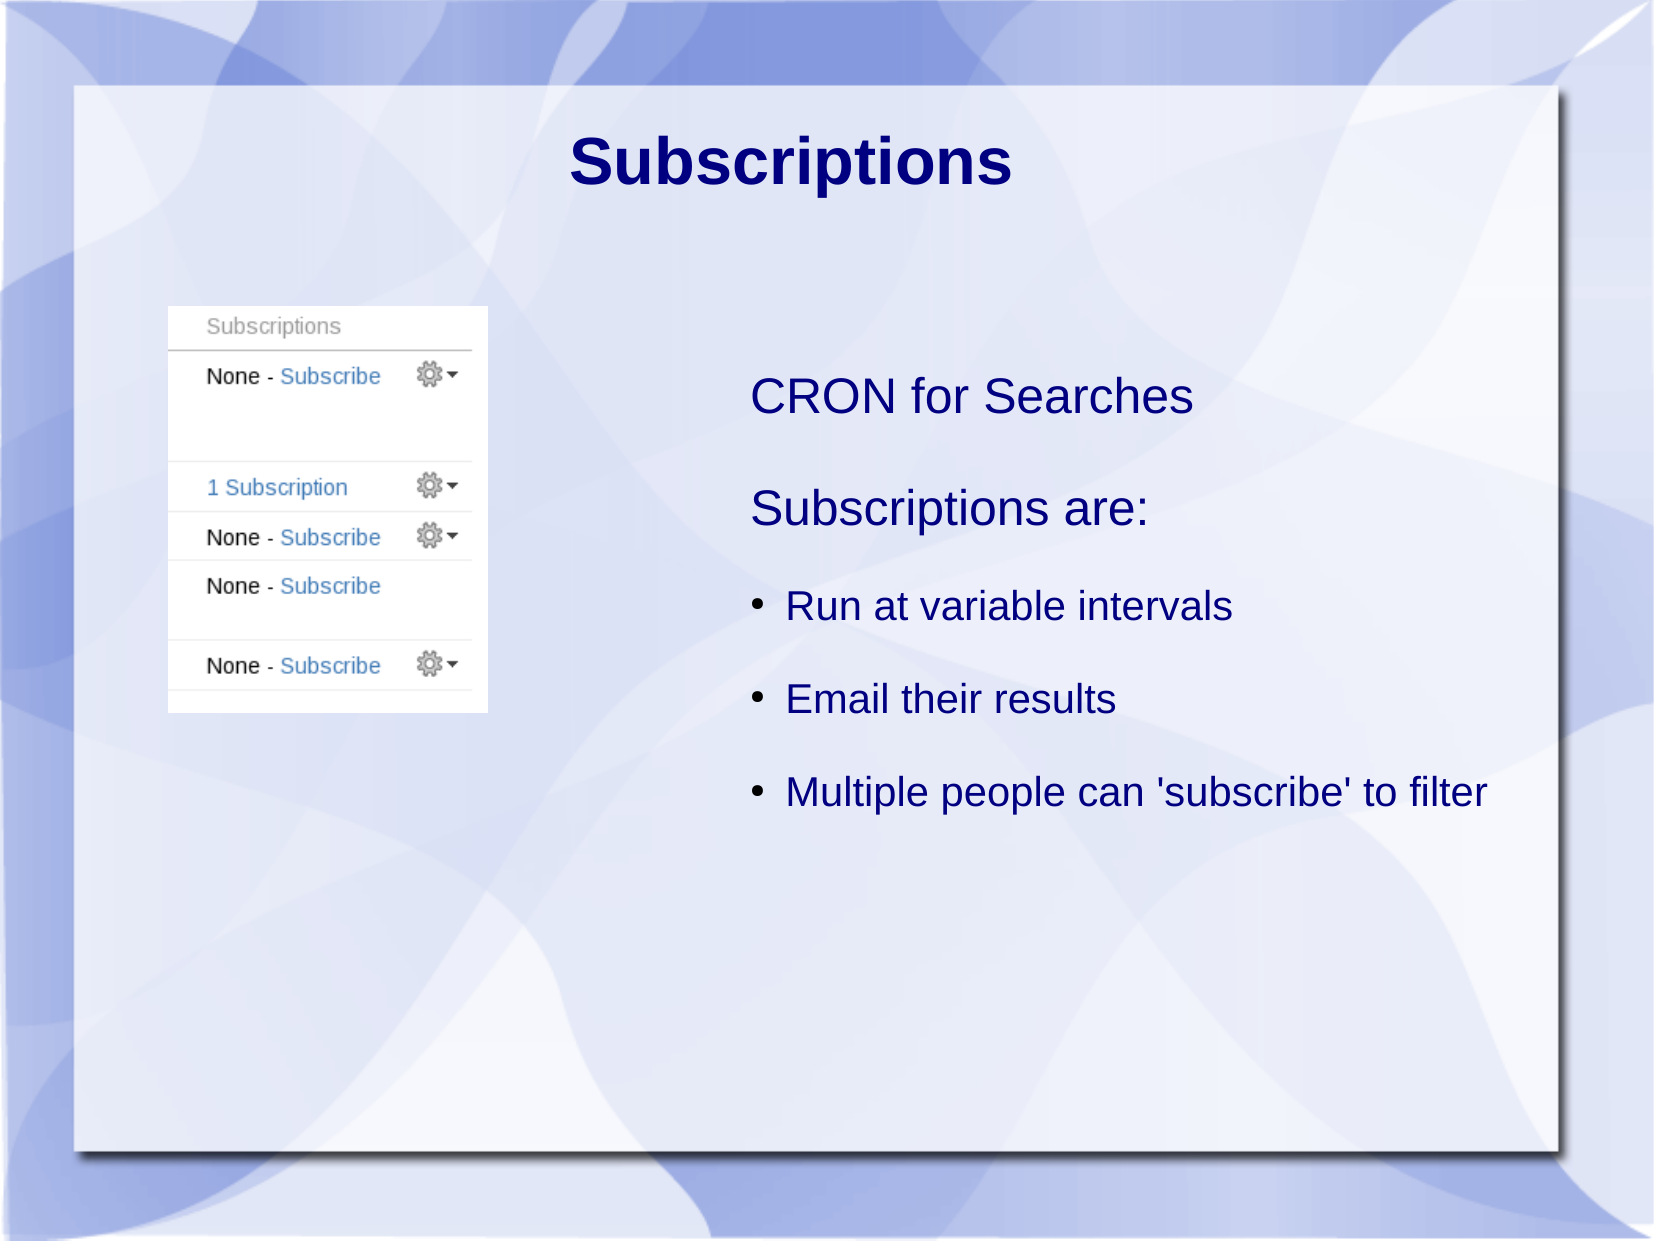

# Subscriptions
CRON for Searches
Subscriptions are:
Run at variable intervals
Email their results
Multiple people can 'subscribe' to filter